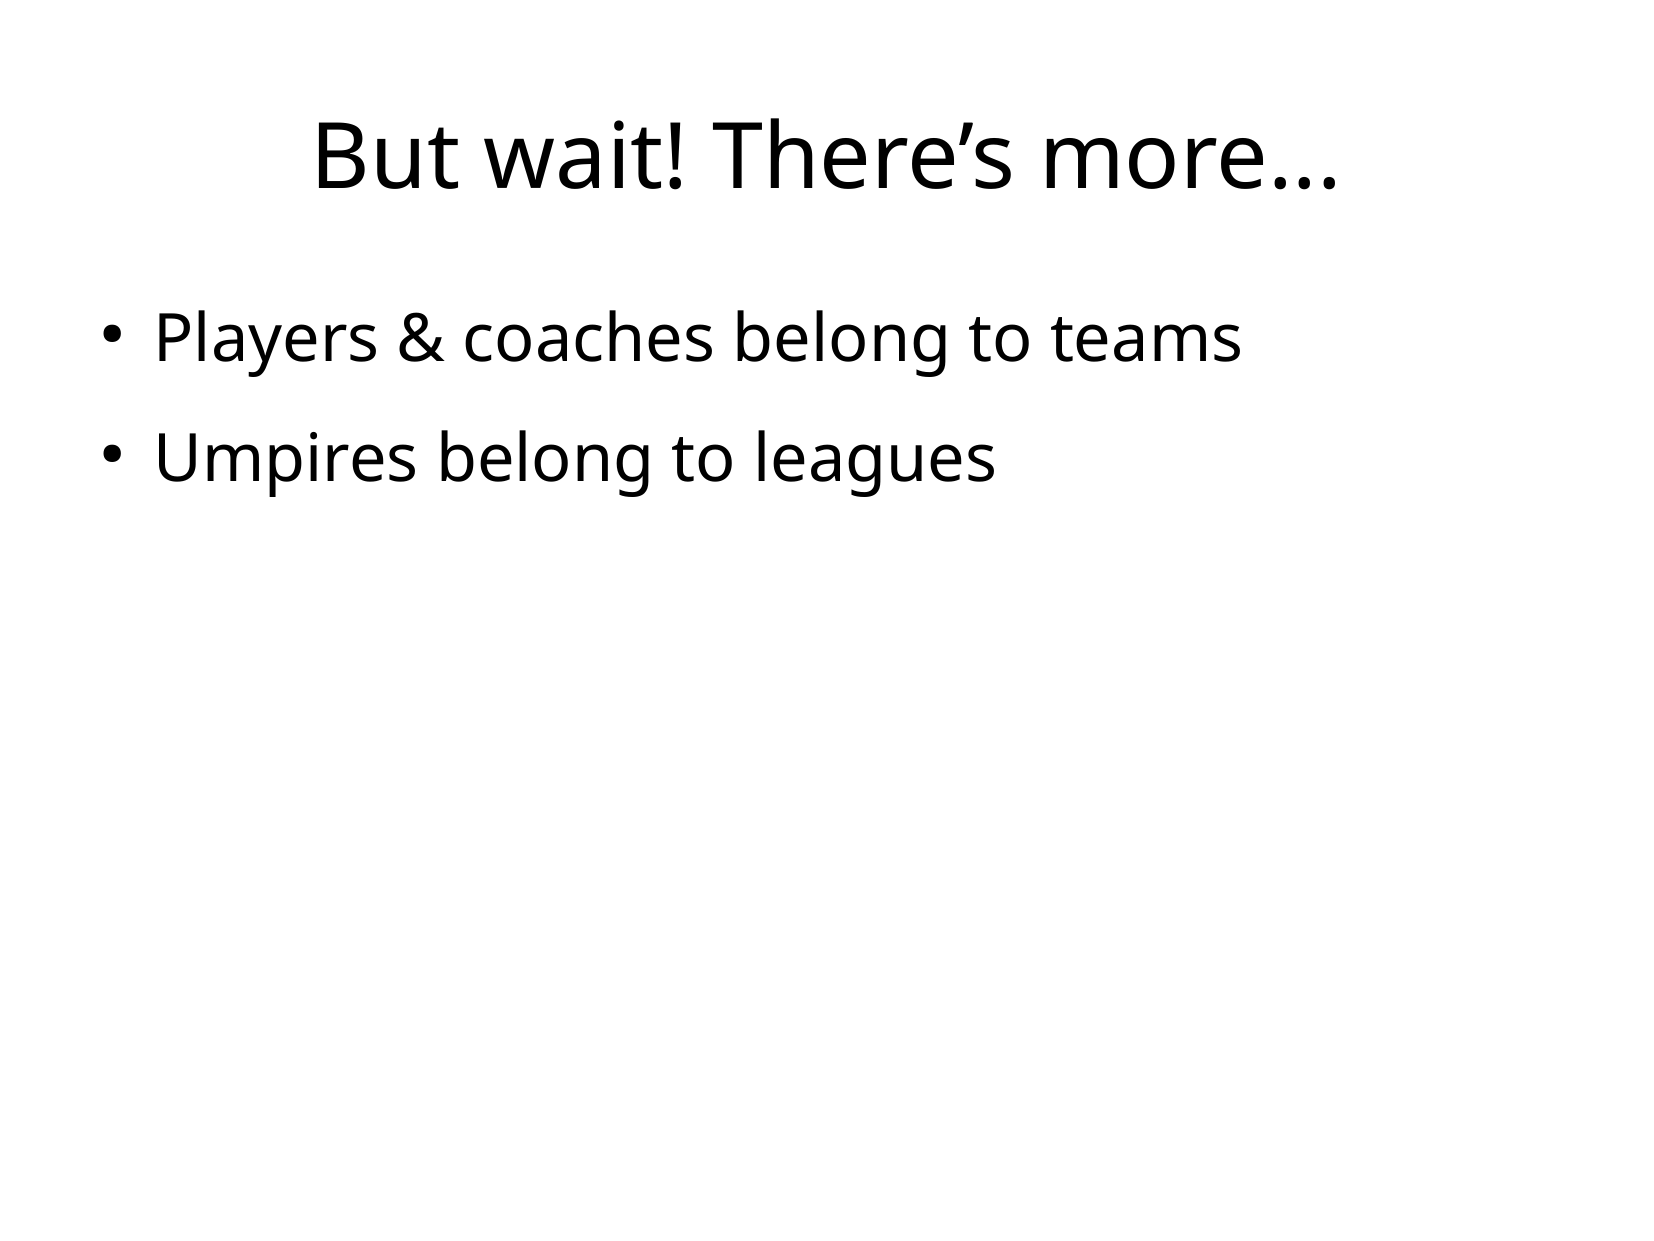

# But wait! There’s more...
Players & coaches belong to teams
Umpires belong to leagues